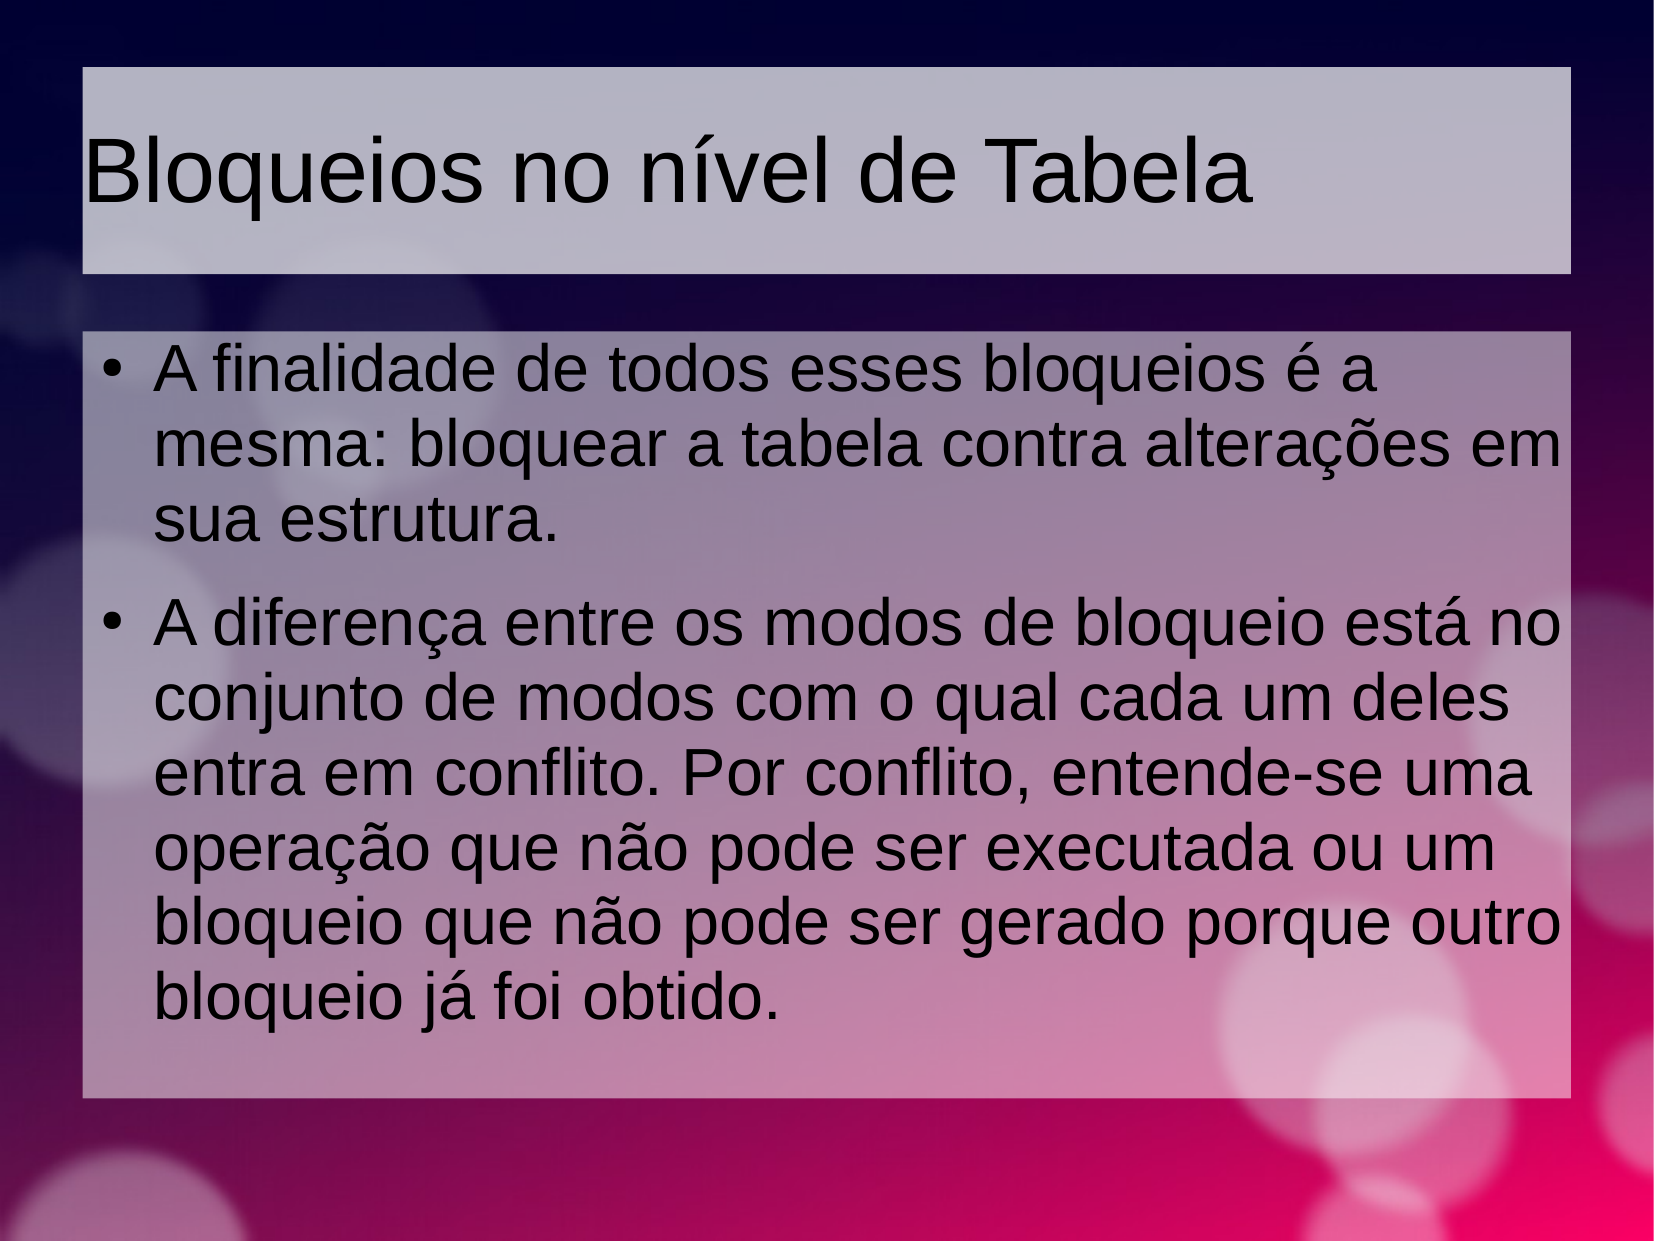

# Bloqueios no nível de Tabela
A finalidade de todos esses bloqueios é a mesma: bloquear a tabela contra alterações em sua estrutura.
A diferença entre os modos de bloqueio está no conjunto de modos com o qual cada um deles entra em conflito. Por conflito, entende-se uma operação que não pode ser executada ou um bloqueio que não pode ser gerado porque outro bloqueio já foi obtido.